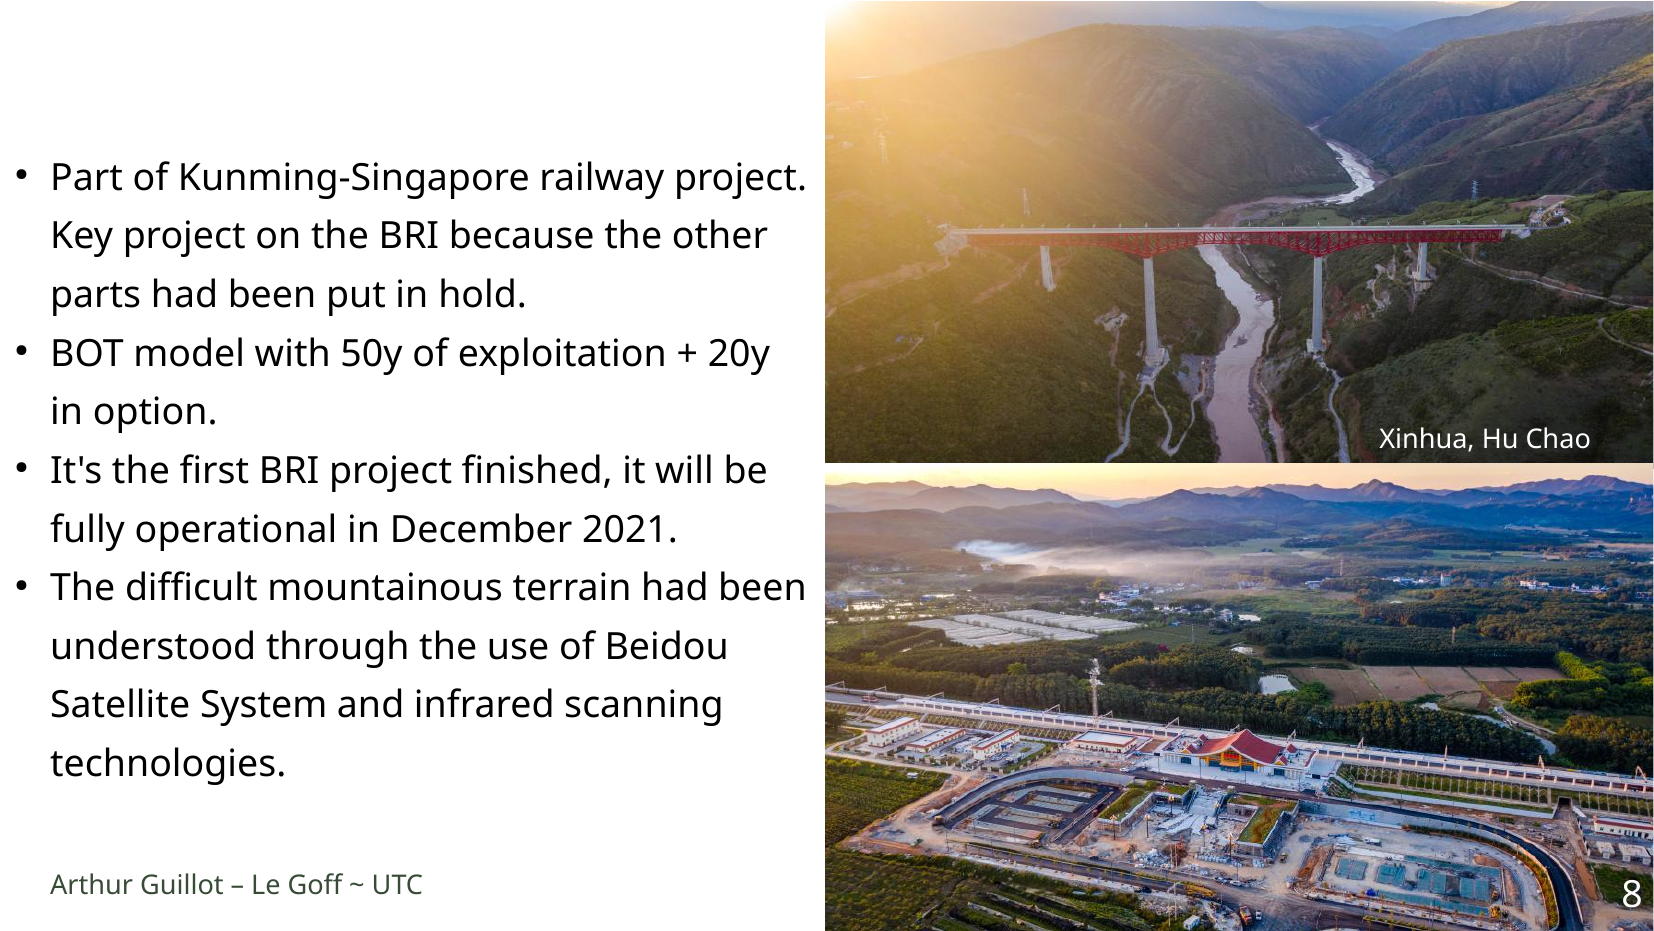

Part of Kunming-Singapore railway project. Key project on the BRI because the other parts had been put in hold.
BOT model with 50y of exploitation + 20y in option.
It's the first BRI project finished, it will be fully operational in December 2021.
The difficult mountainous terrain had been understood through the use of Beidou Satellite System and infrared scanning technologies.
Xinhua, Hu Chao
Arthur Guillot – Le Goff ~ UTC